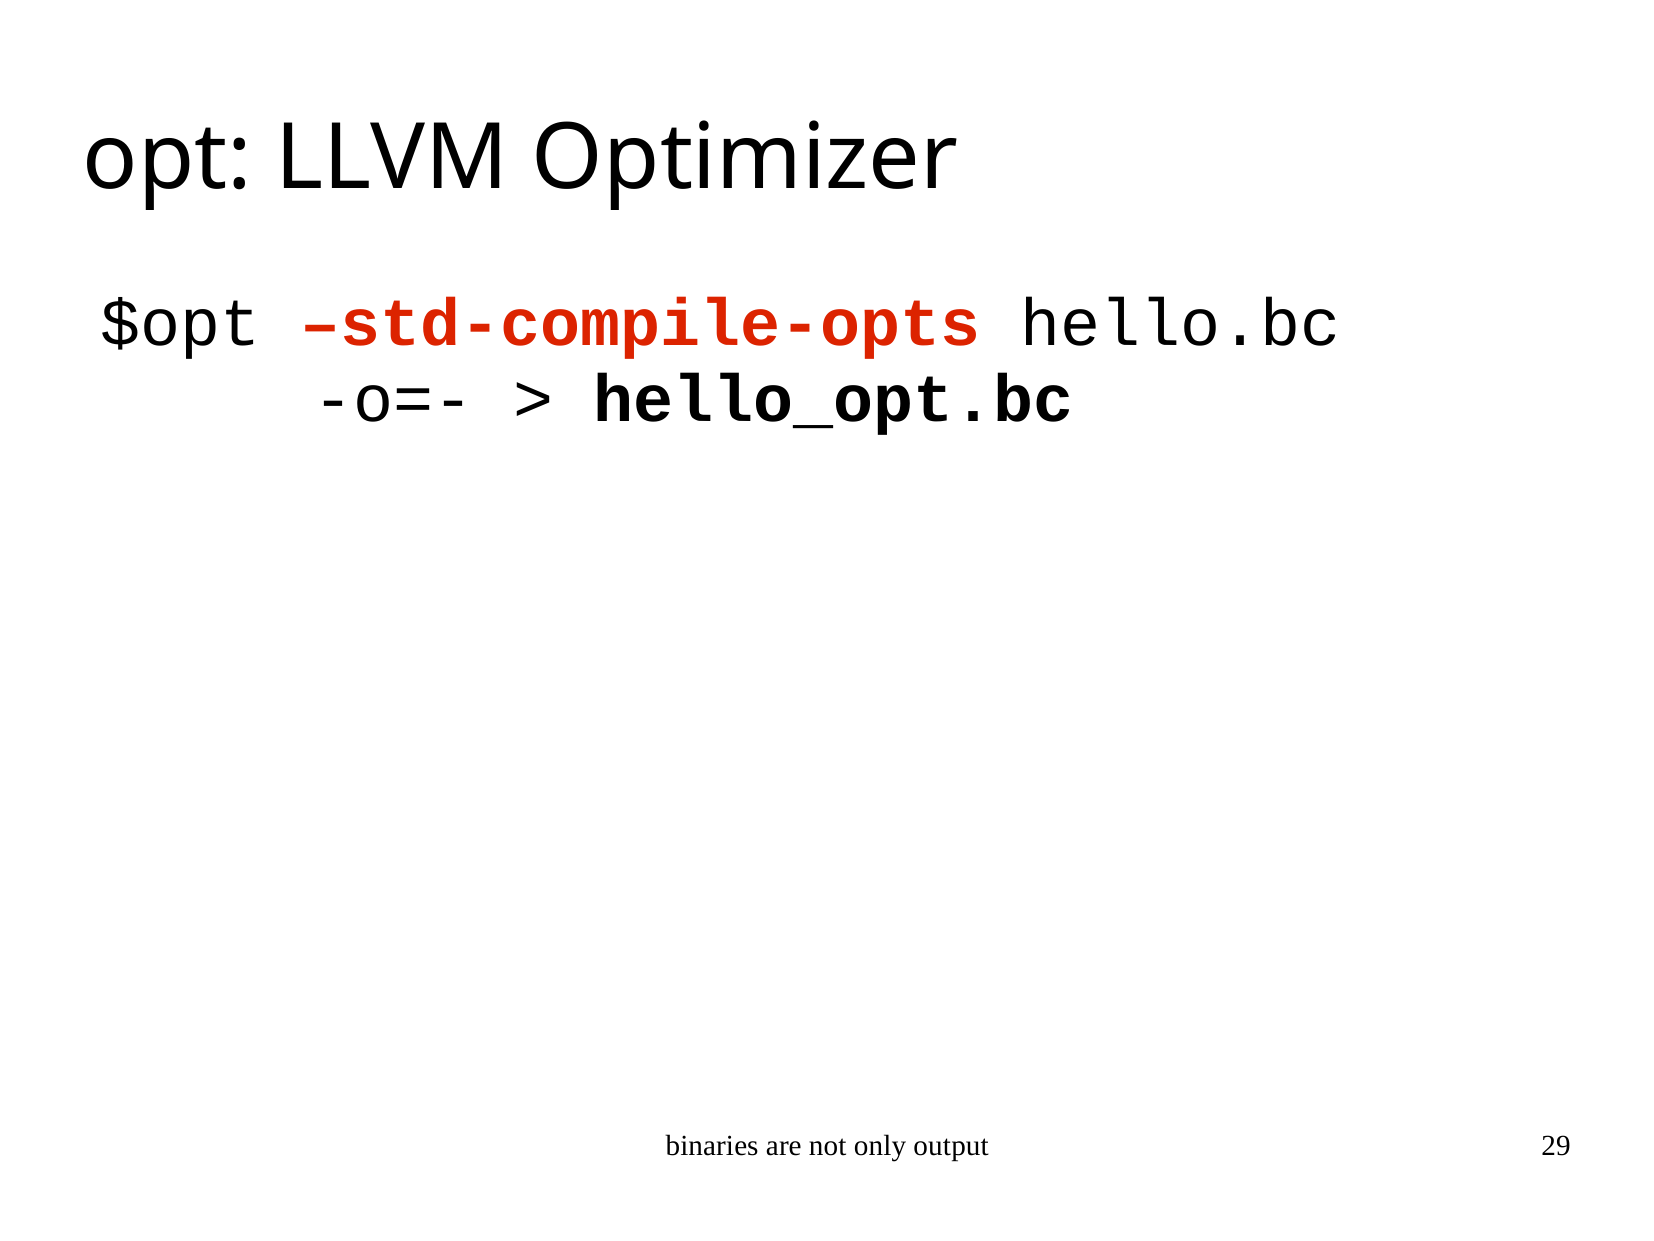

# opt: LLVM Optimizer
$opt –std-compile-opts hello.bc
 -o=- > hello_opt.bc
binaries are not only output
29